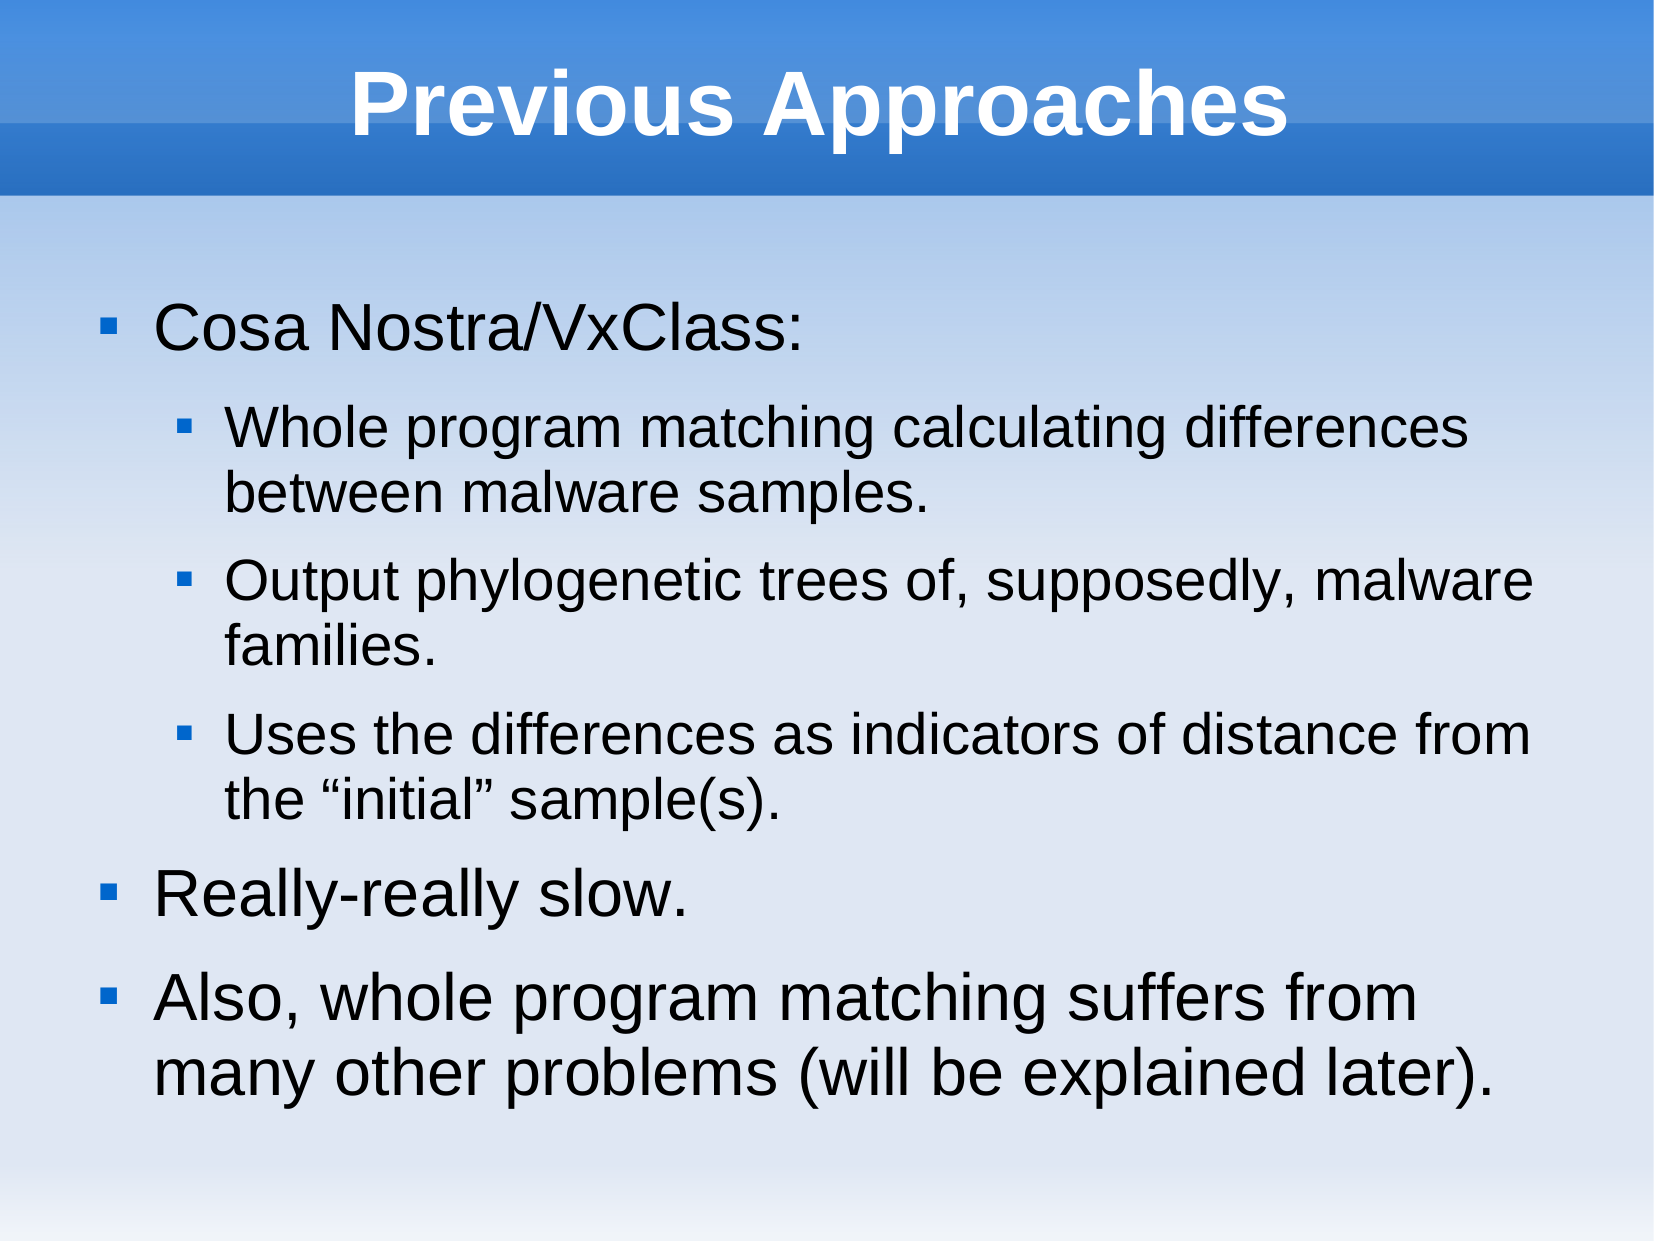

# Previous Approaches
Cosa Nostra/VxClass:
Whole program matching calculating differences between malware samples.
Output phylogenetic trees of, supposedly, malware families.
Uses the differences as indicators of distance from the “initial” sample(s).
Really-really slow.
Also, whole program matching suffers from many other problems (will be explained later).